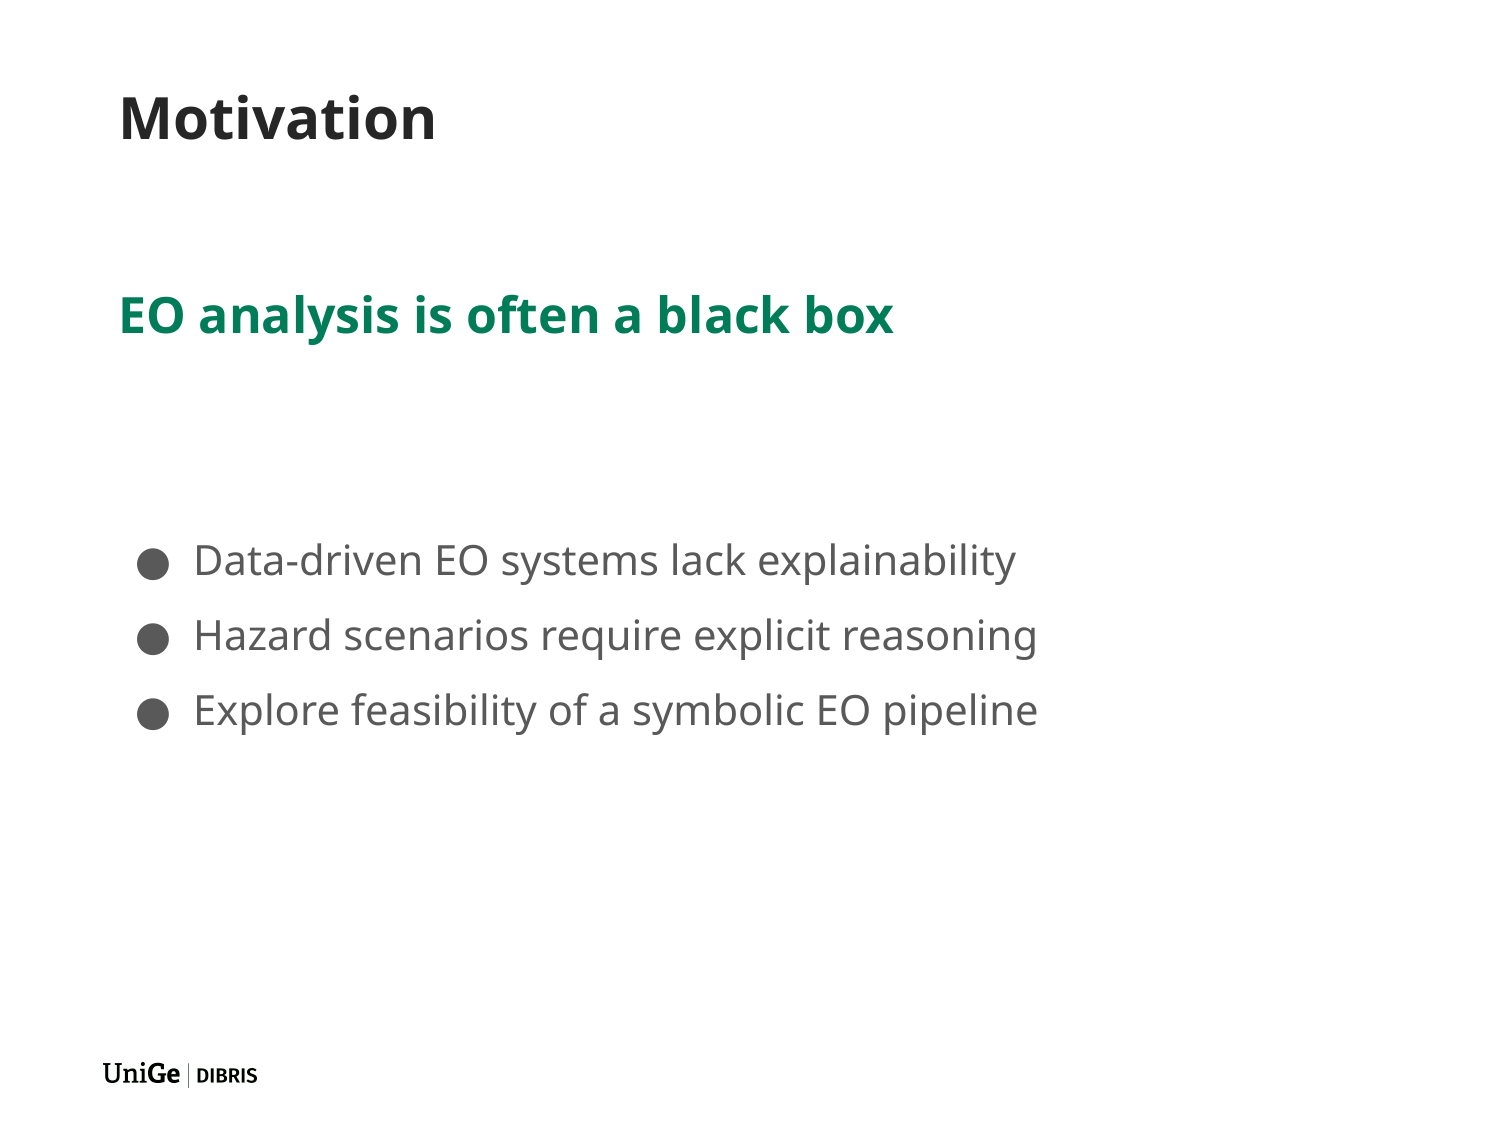

Motivation
EO analysis is often a black box
Data-driven EO systems lack explainability
Hazard scenarios require explicit reasoning
Explore feasibility of a symbolic EO pipeline